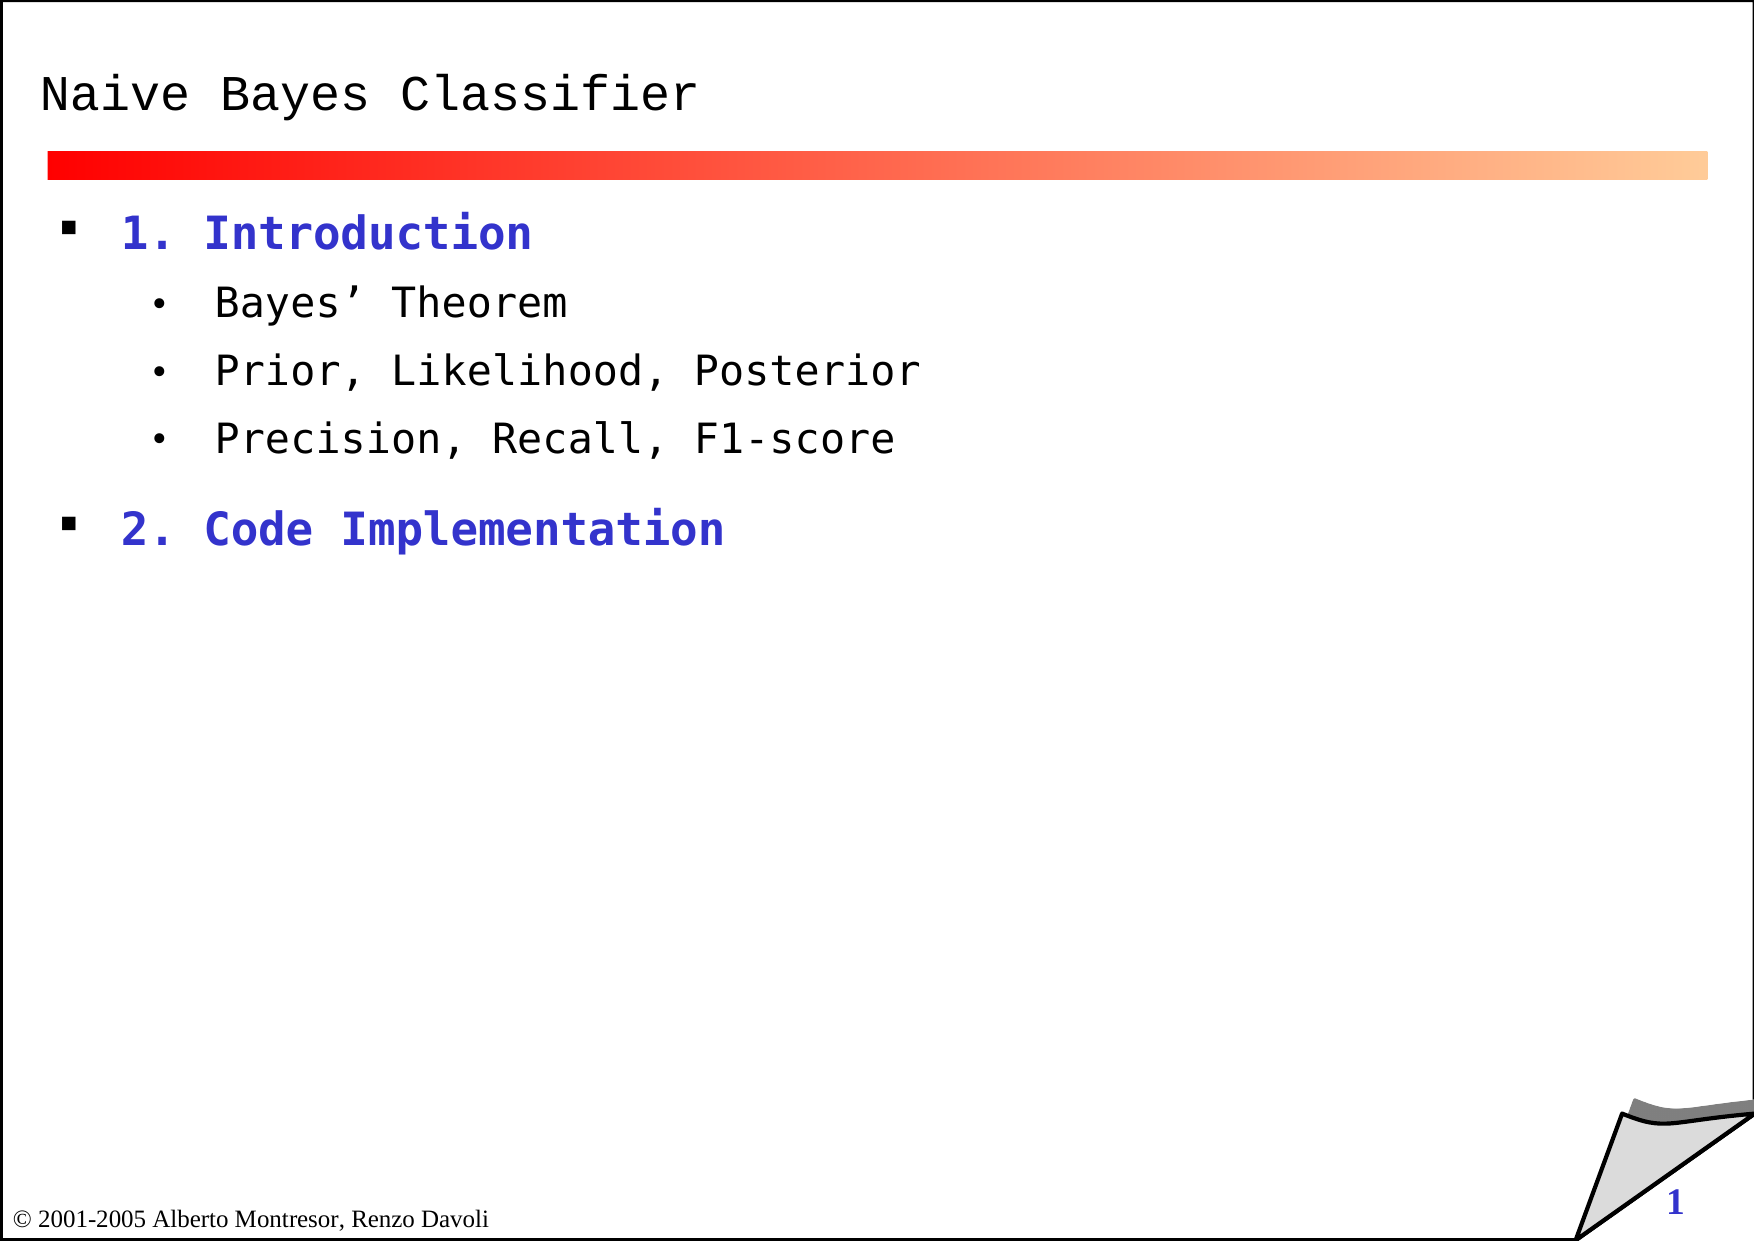

# Naive Bayes Classifier
1. Introduction
Bayes’ Theorem
Prior, Likelihood, Posterior
Precision, Recall, F1-score
2. Code Implementation